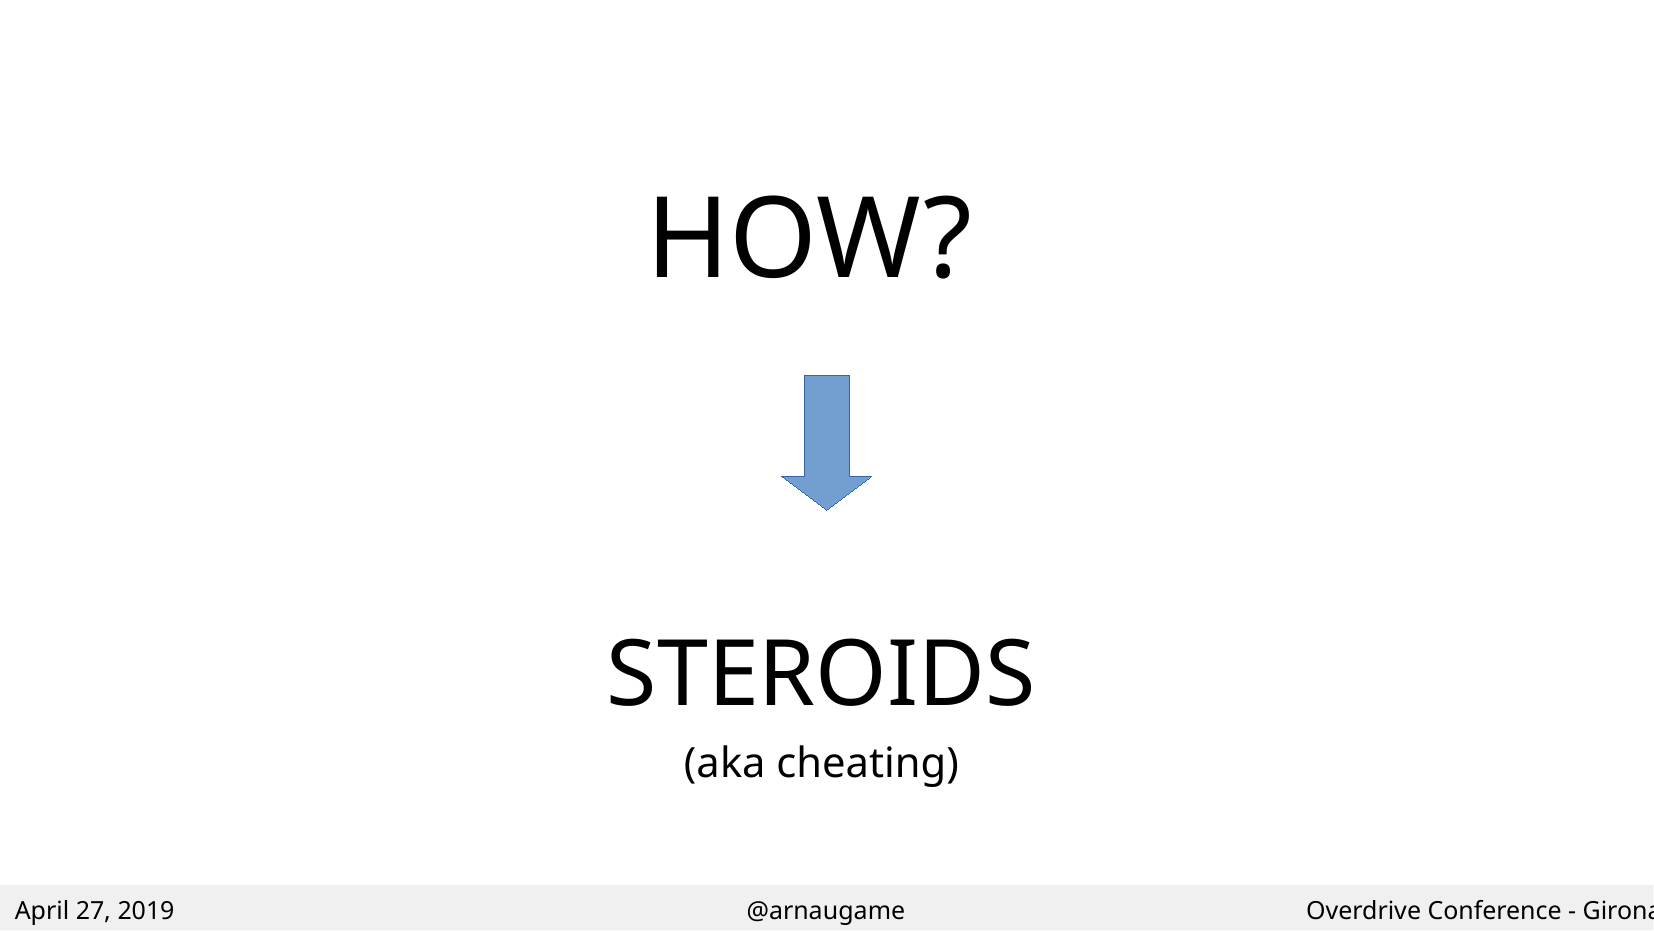

HOW?
STEROIDS
(aka cheating)
April 27, 2019
@arnaugamez
Overdrive Conference - Girona